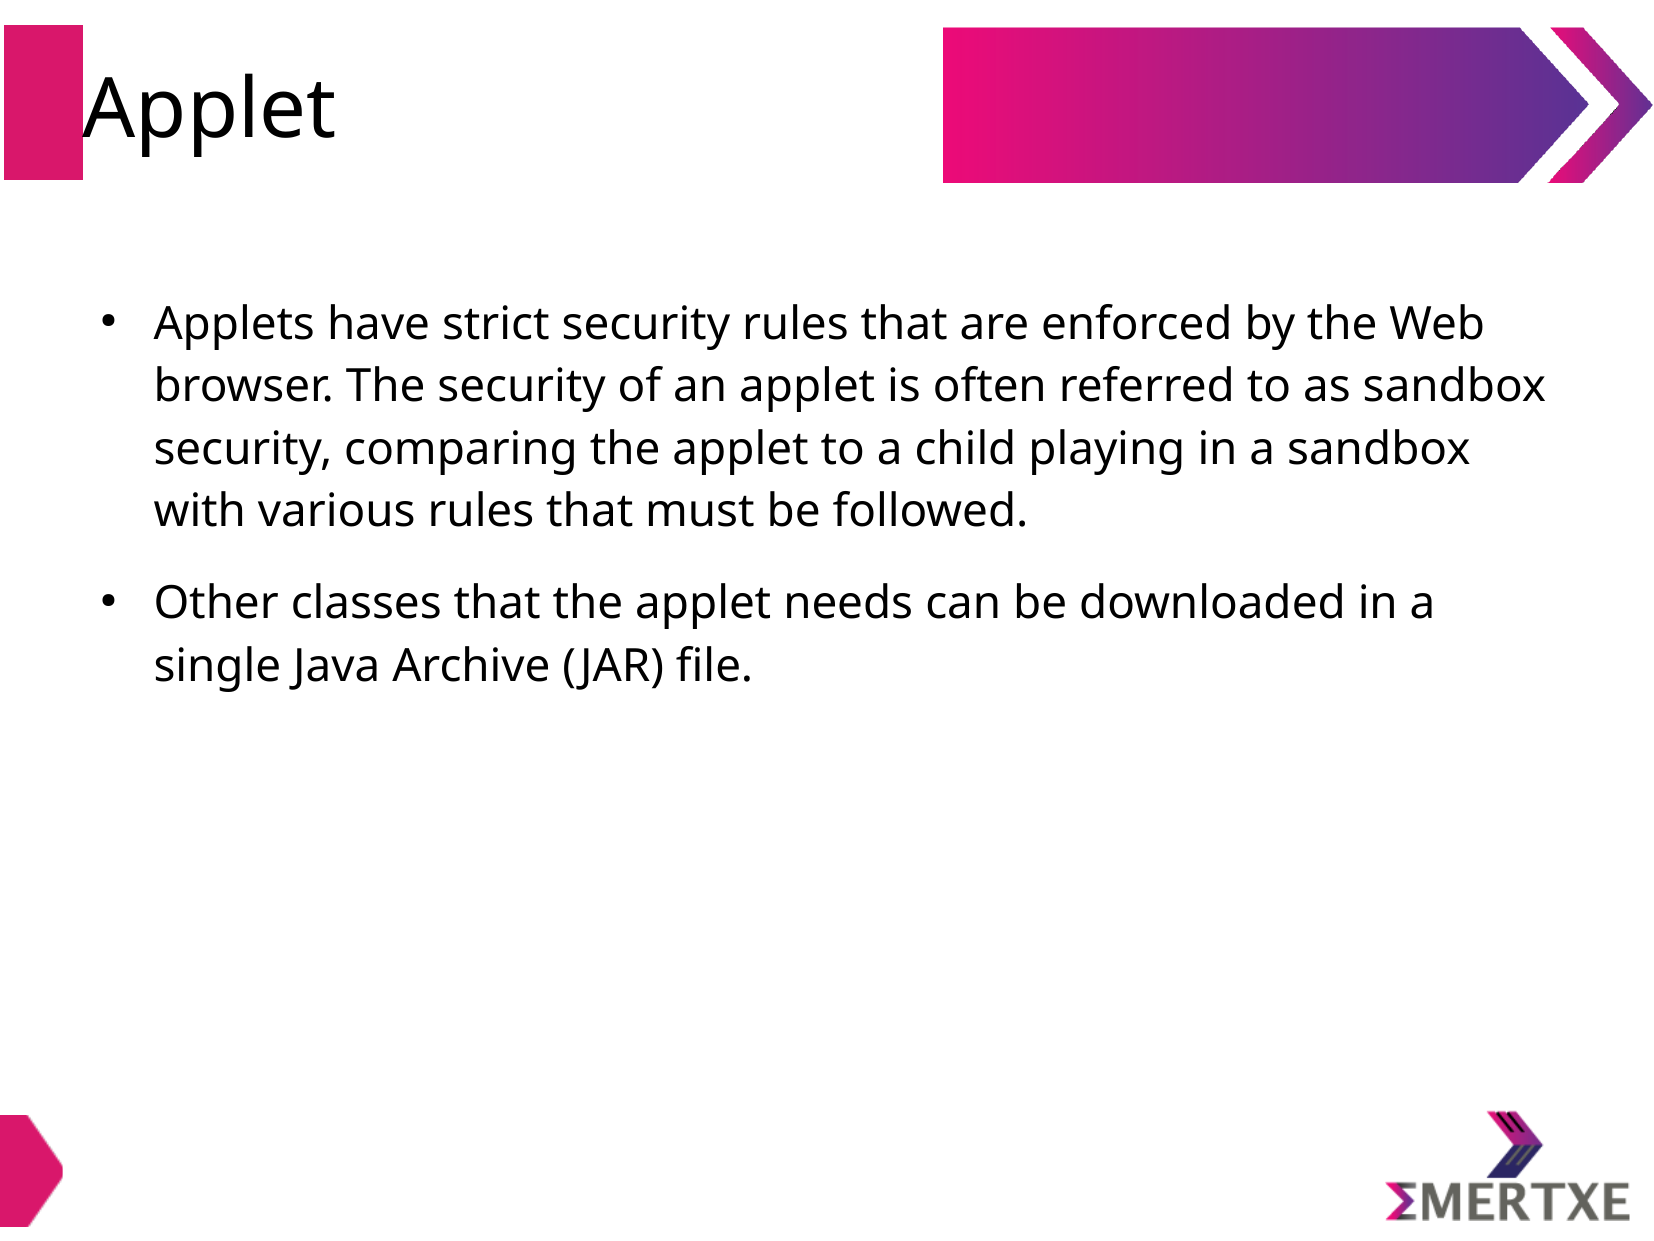

# Applet
Applets have strict security rules that are enforced by the Web browser. The security of an applet is often referred to as sandbox security, comparing the applet to a child playing in a sandbox with various rules that must be followed.
Other classes that the applet needs can be downloaded in a single Java Archive (JAR) file.